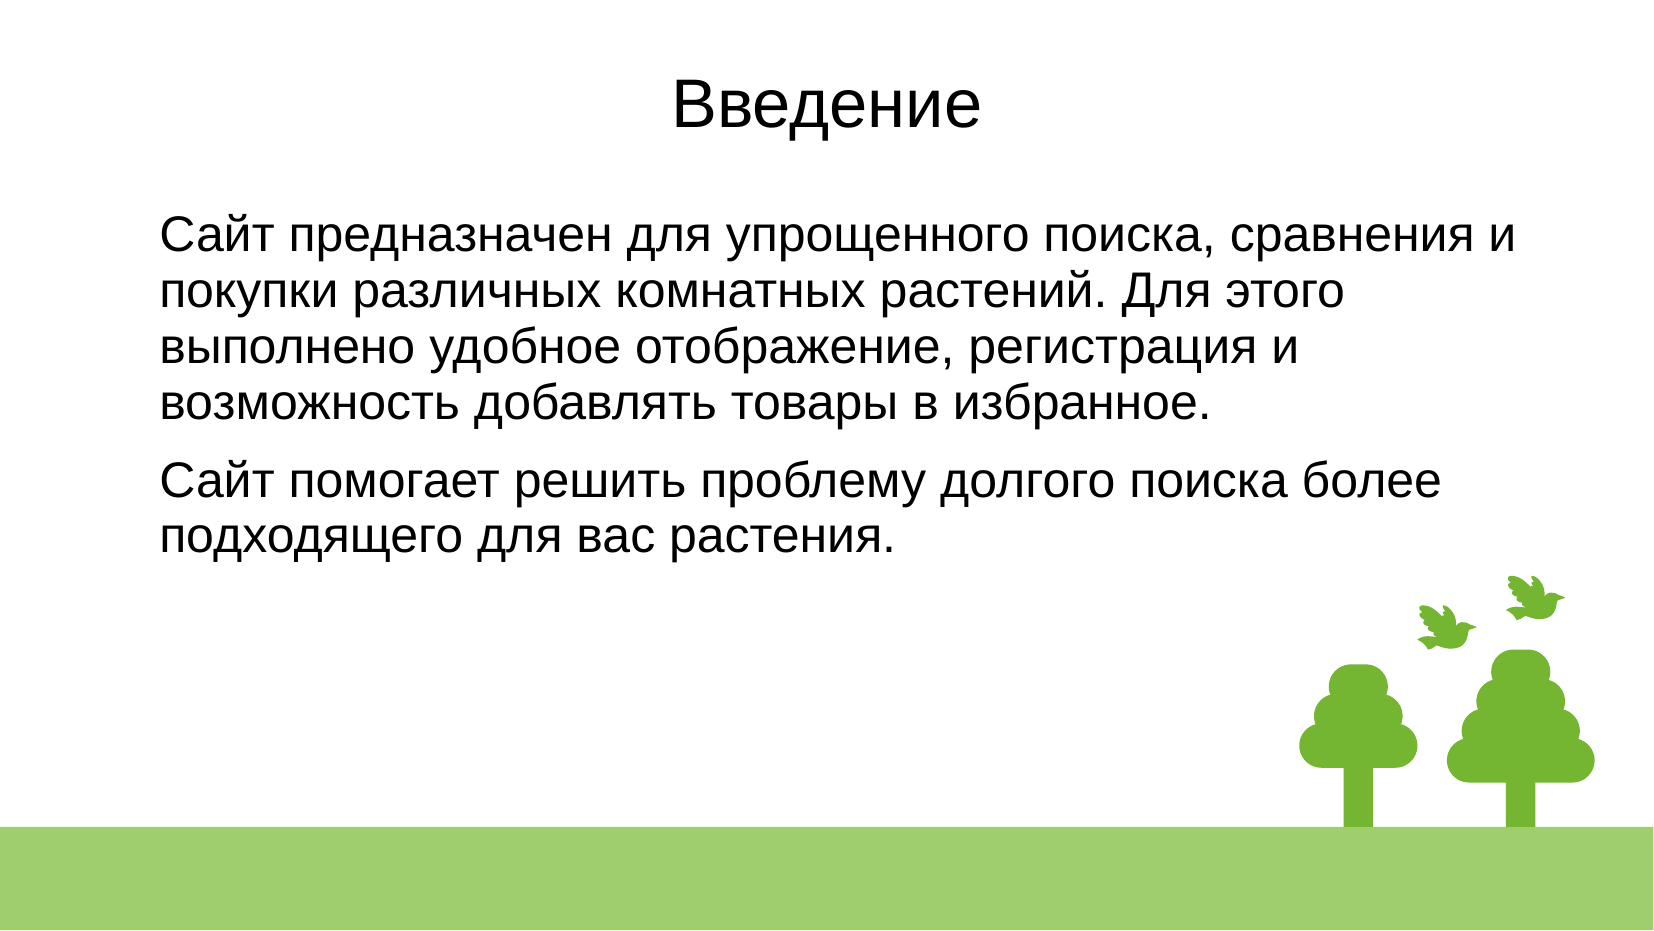

# Введение
Сайт предназначен для упрощенного поиска, сравнения и покупки различных комнатных растений. Для этого выполнено удобное отображение, регистрация и возможность добавлять товары в избранное.
Сайт помогает решить проблему долгого поиска более подходящего для вас растения.